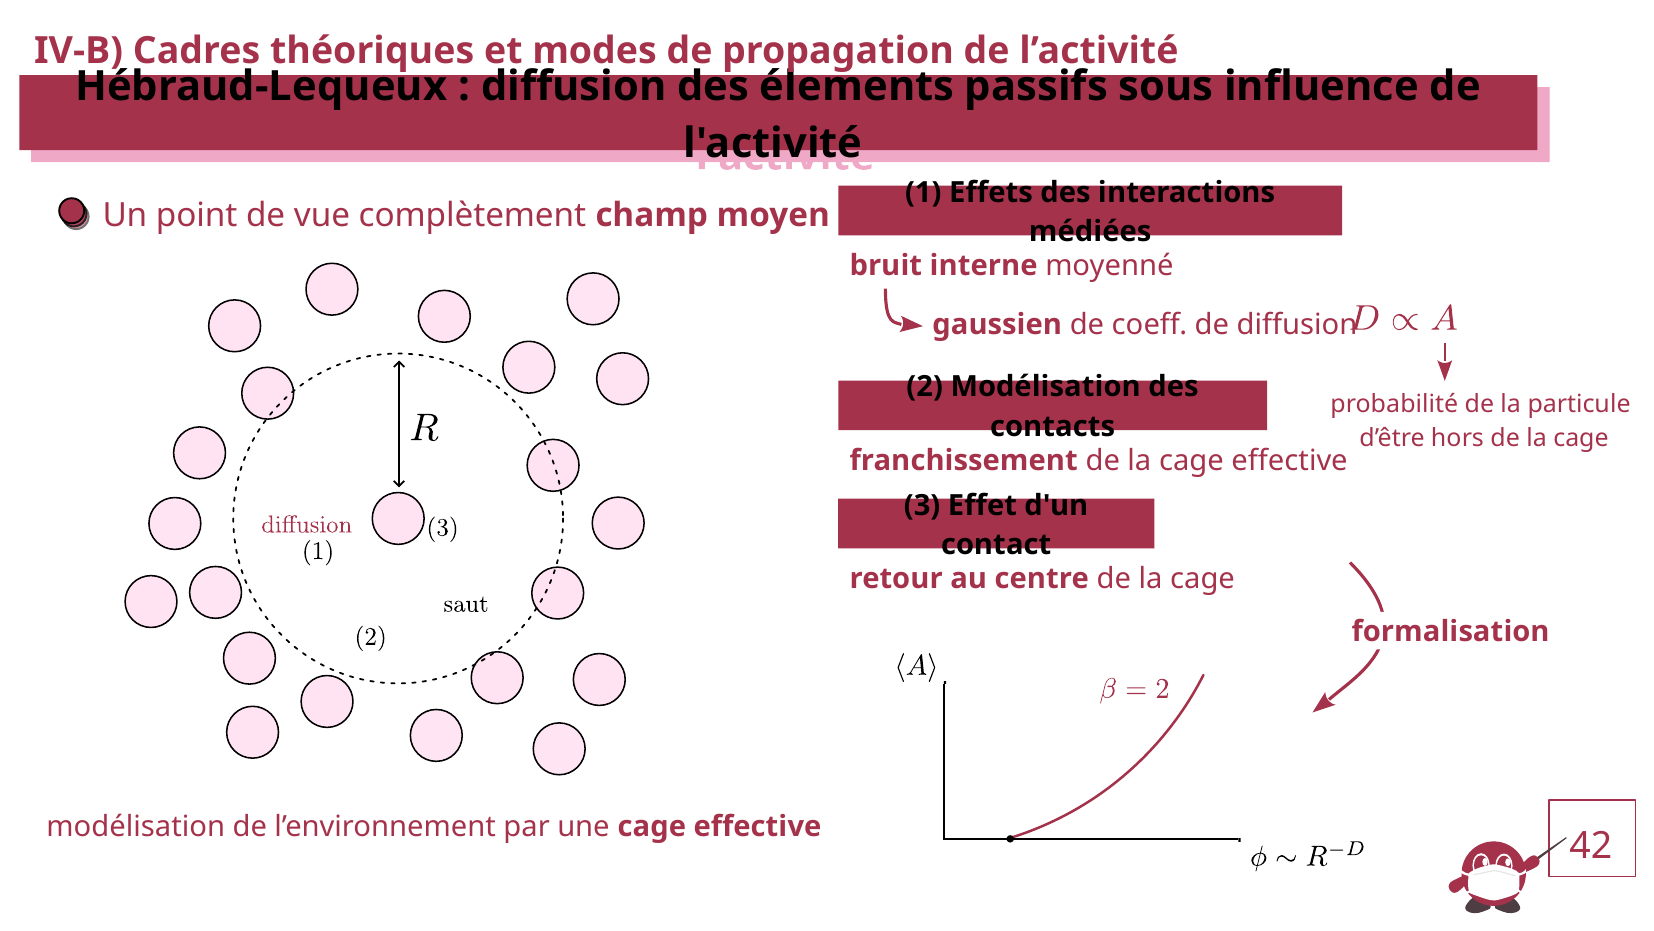

IV-B) Cadres théoriques et modes de propagation de l’activité
Hébraud-Lequeux : diffusion des élements passifs sous influence de l'activité
 Un point de vue complètement champ moyen
(1) Effets des interactions médiées
bruit interne moyenné
gaussien de coeff. de diffusion
probabilité de la particule
d’être hors de la cage
(2) Modélisation des contacts
franchissement de la cage effective
(3) Effet d'un contact
retour au centre de la cage
formalisation
modélisation de l’environnement par une cage effective